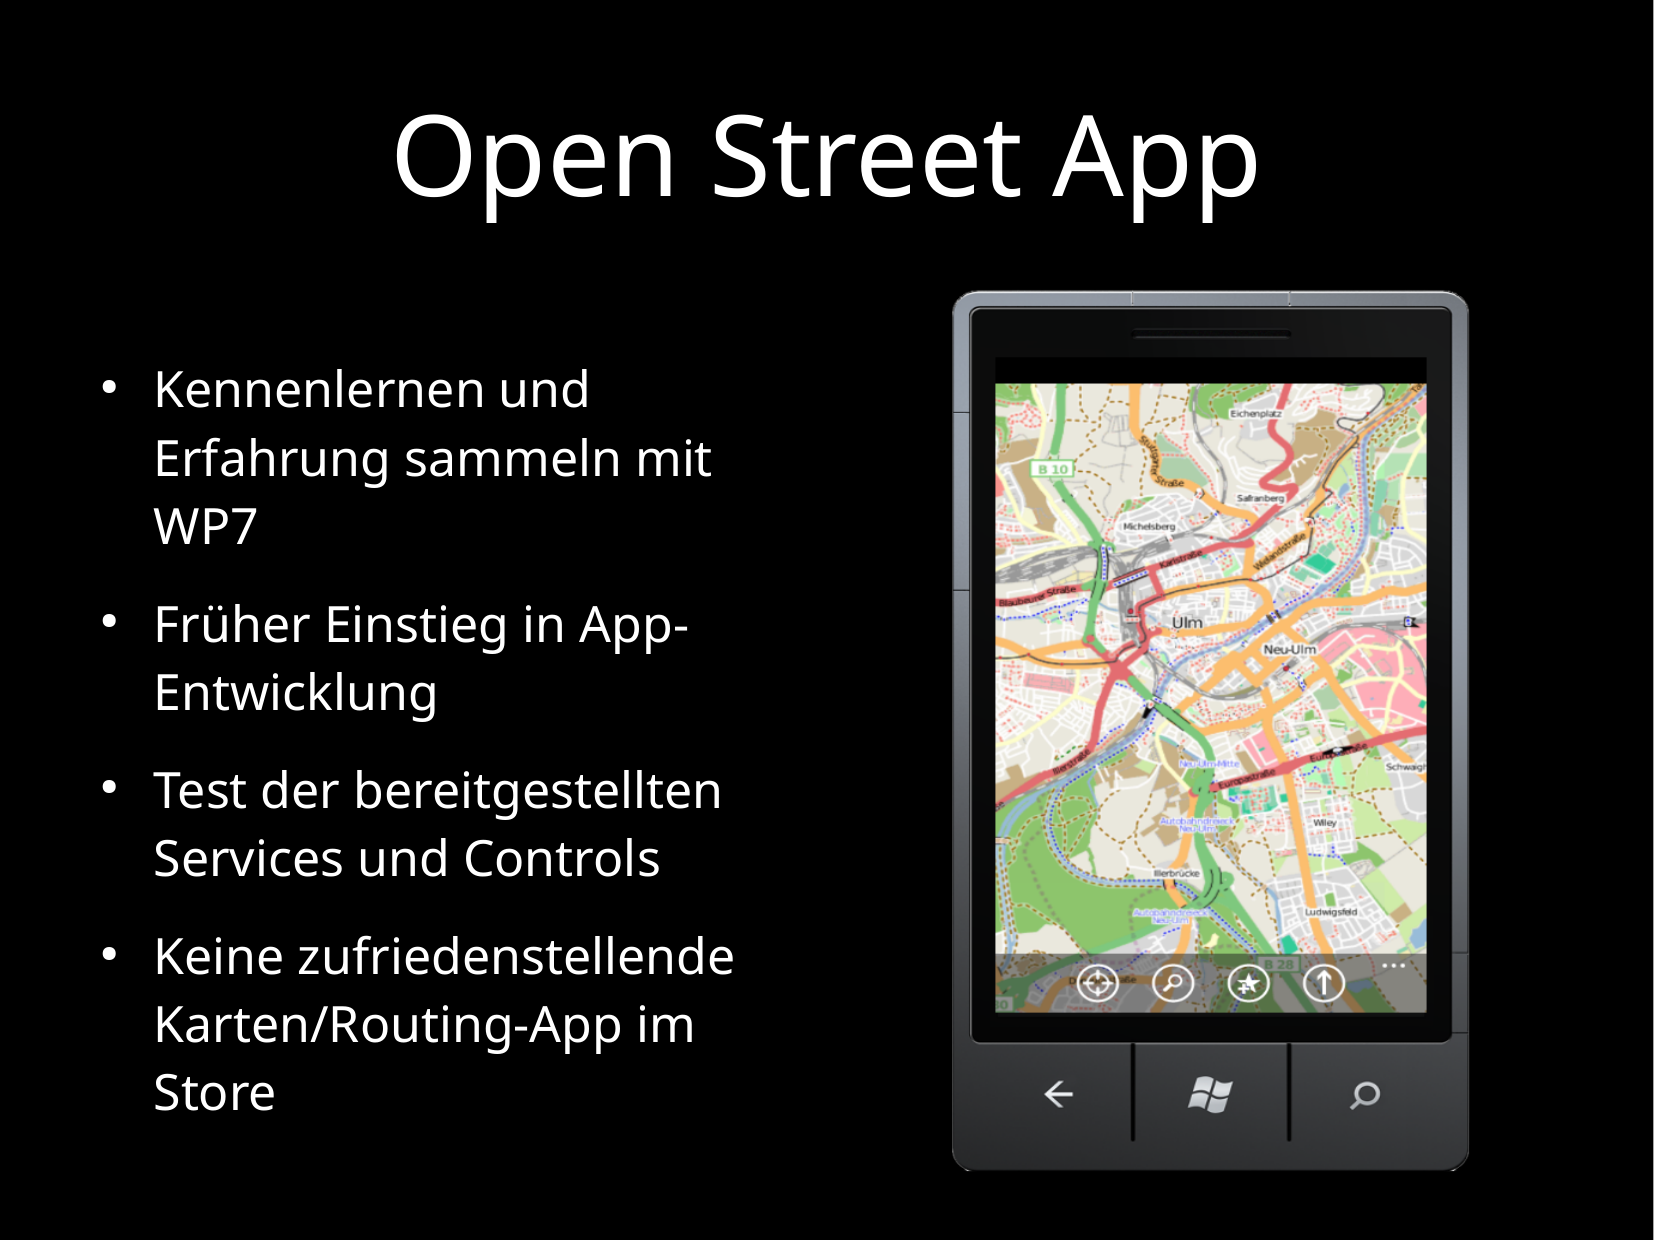

# Open Street App
Kennenlernen und Erfahrung sammeln mit WP7
Früher Einstieg in App-Entwicklung
Test der bereitgestellten Services und Controls
Keine zufriedenstellende Karten/Routing-App im Store